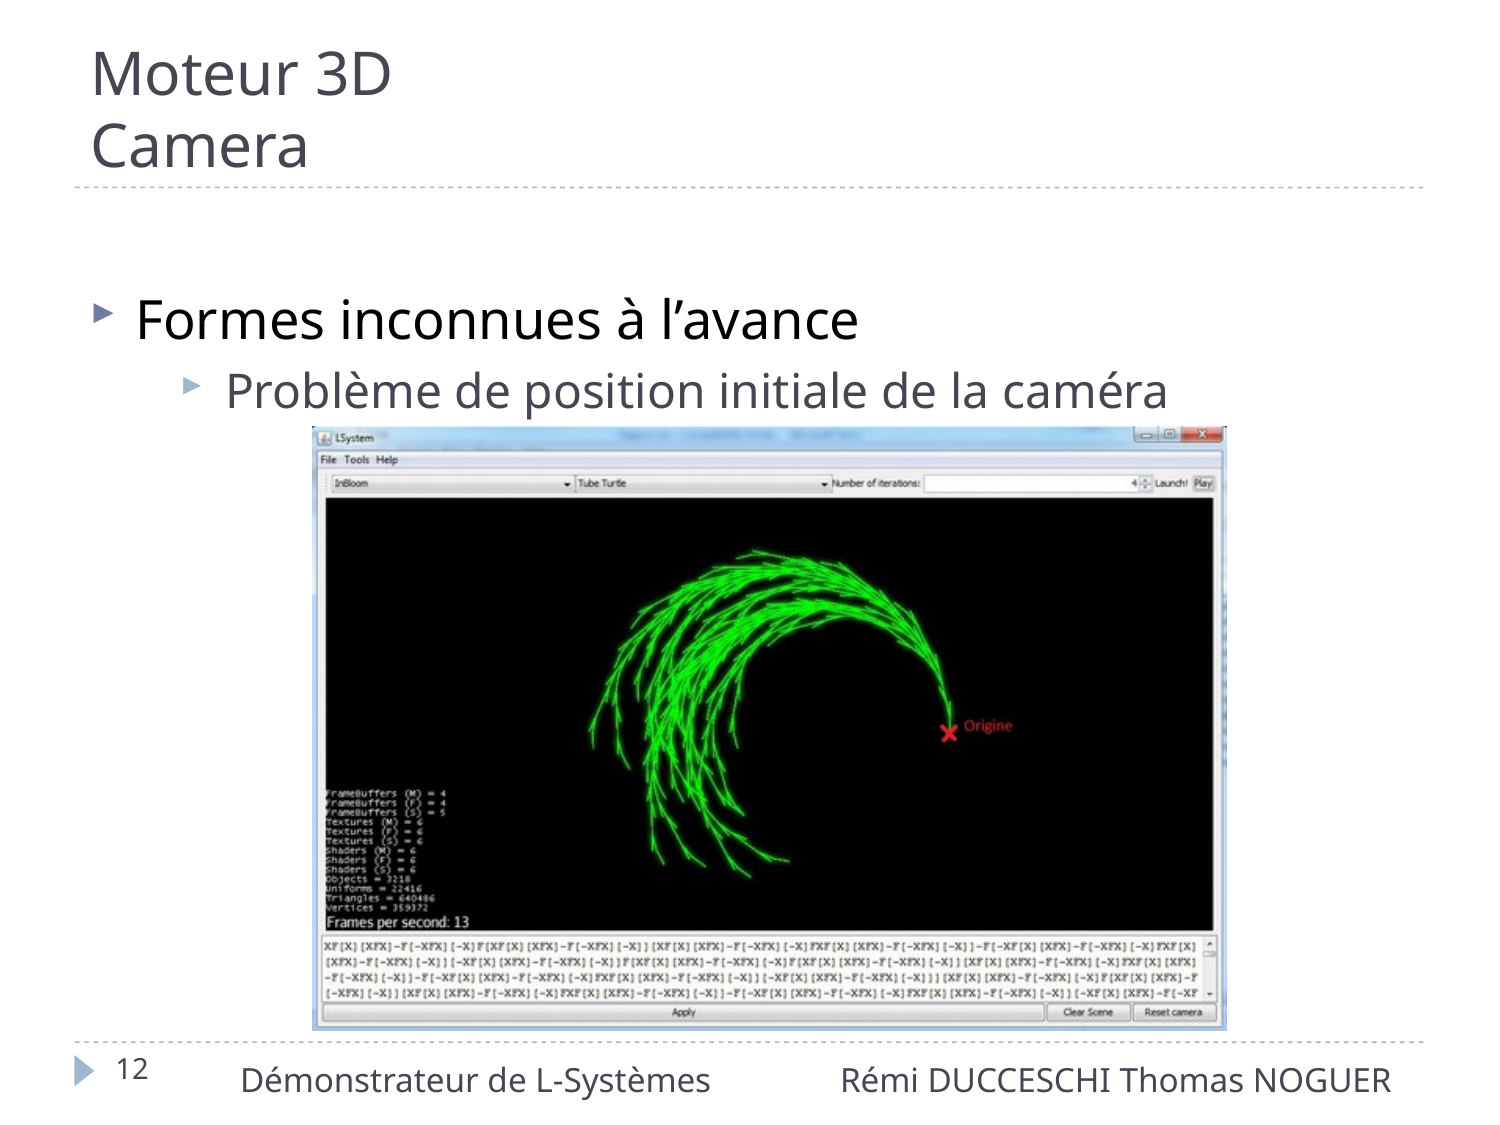

# Moteur 3D Camera
Formes inconnues à l’avance
Problème de position initiale de la caméra
Démonstrateur de L-Systèmes
Rémi DUCCESCHI Thomas NOGUER